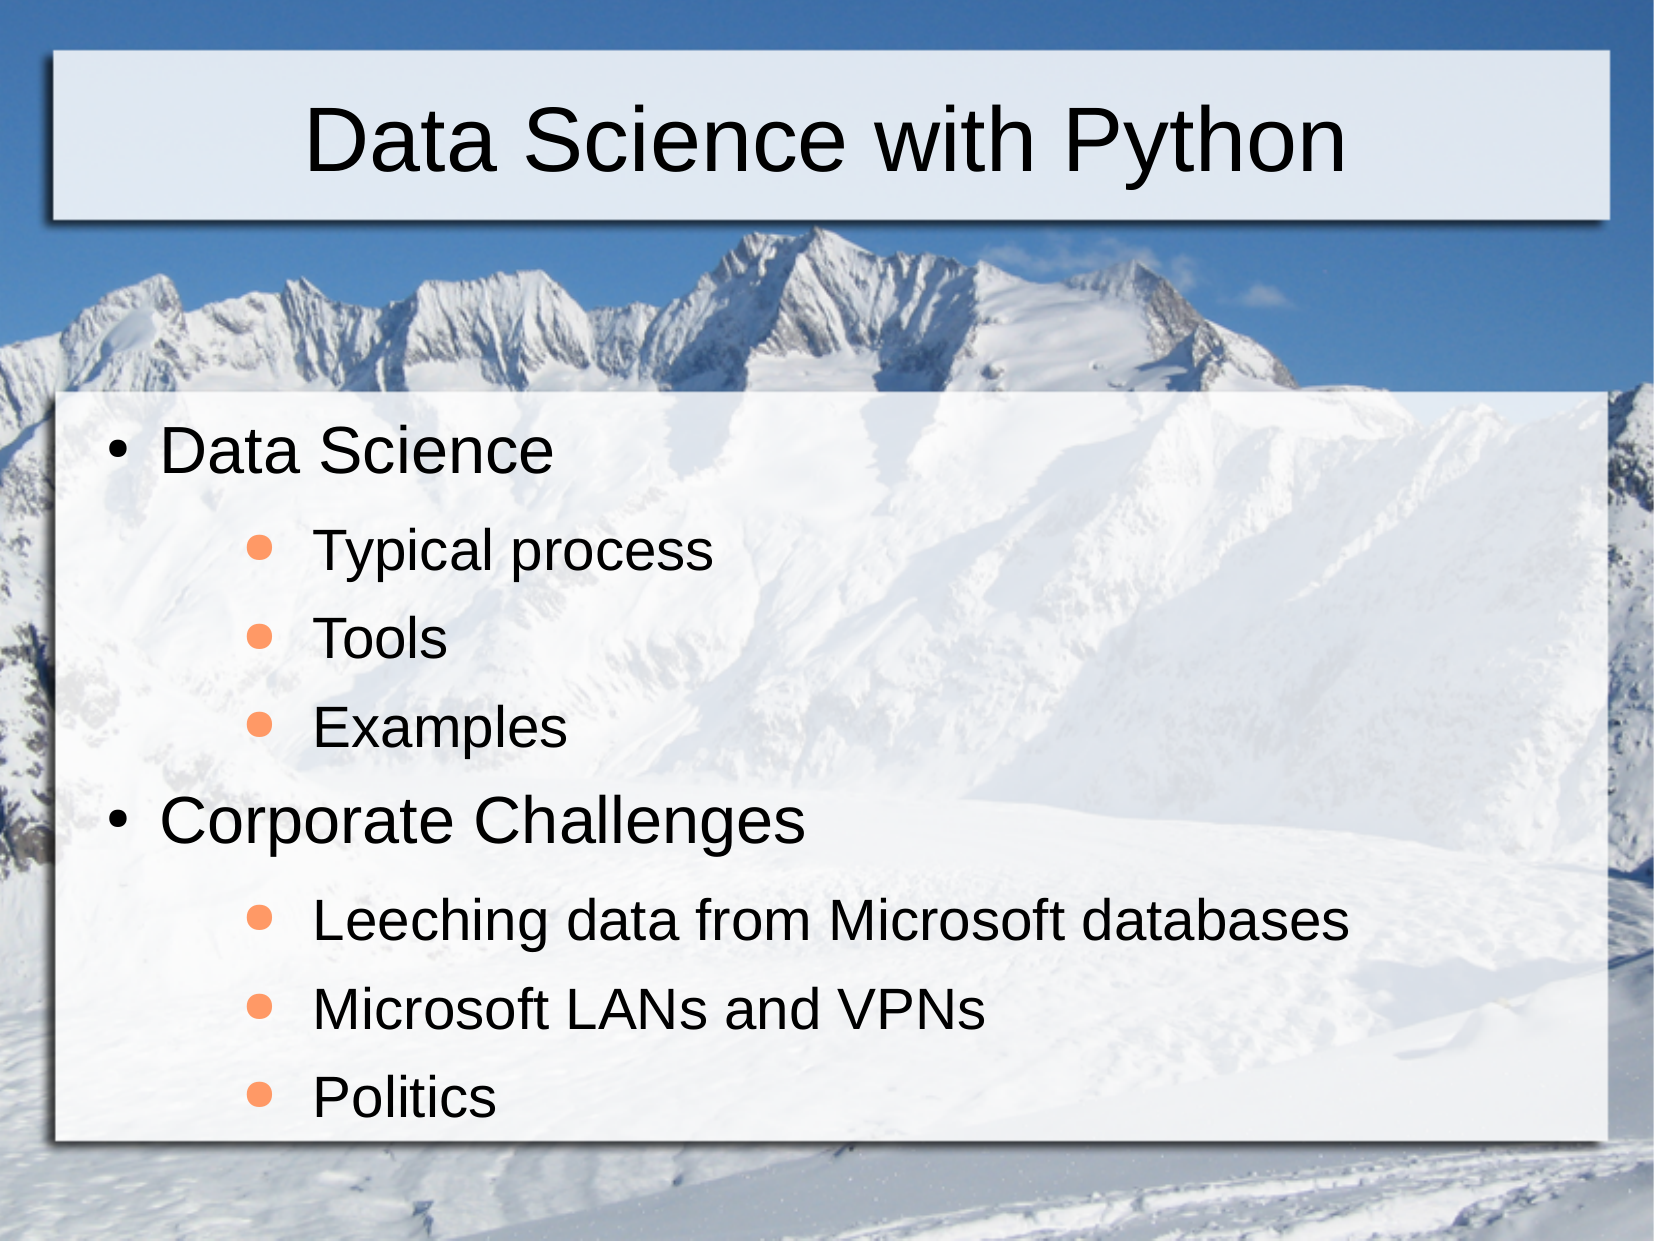

# Data Science with Python
Data Science
Typical process
Tools
Examples
Corporate Challenges
Leeching data from Microsoft databases
Microsoft LANs and VPNs
Politics